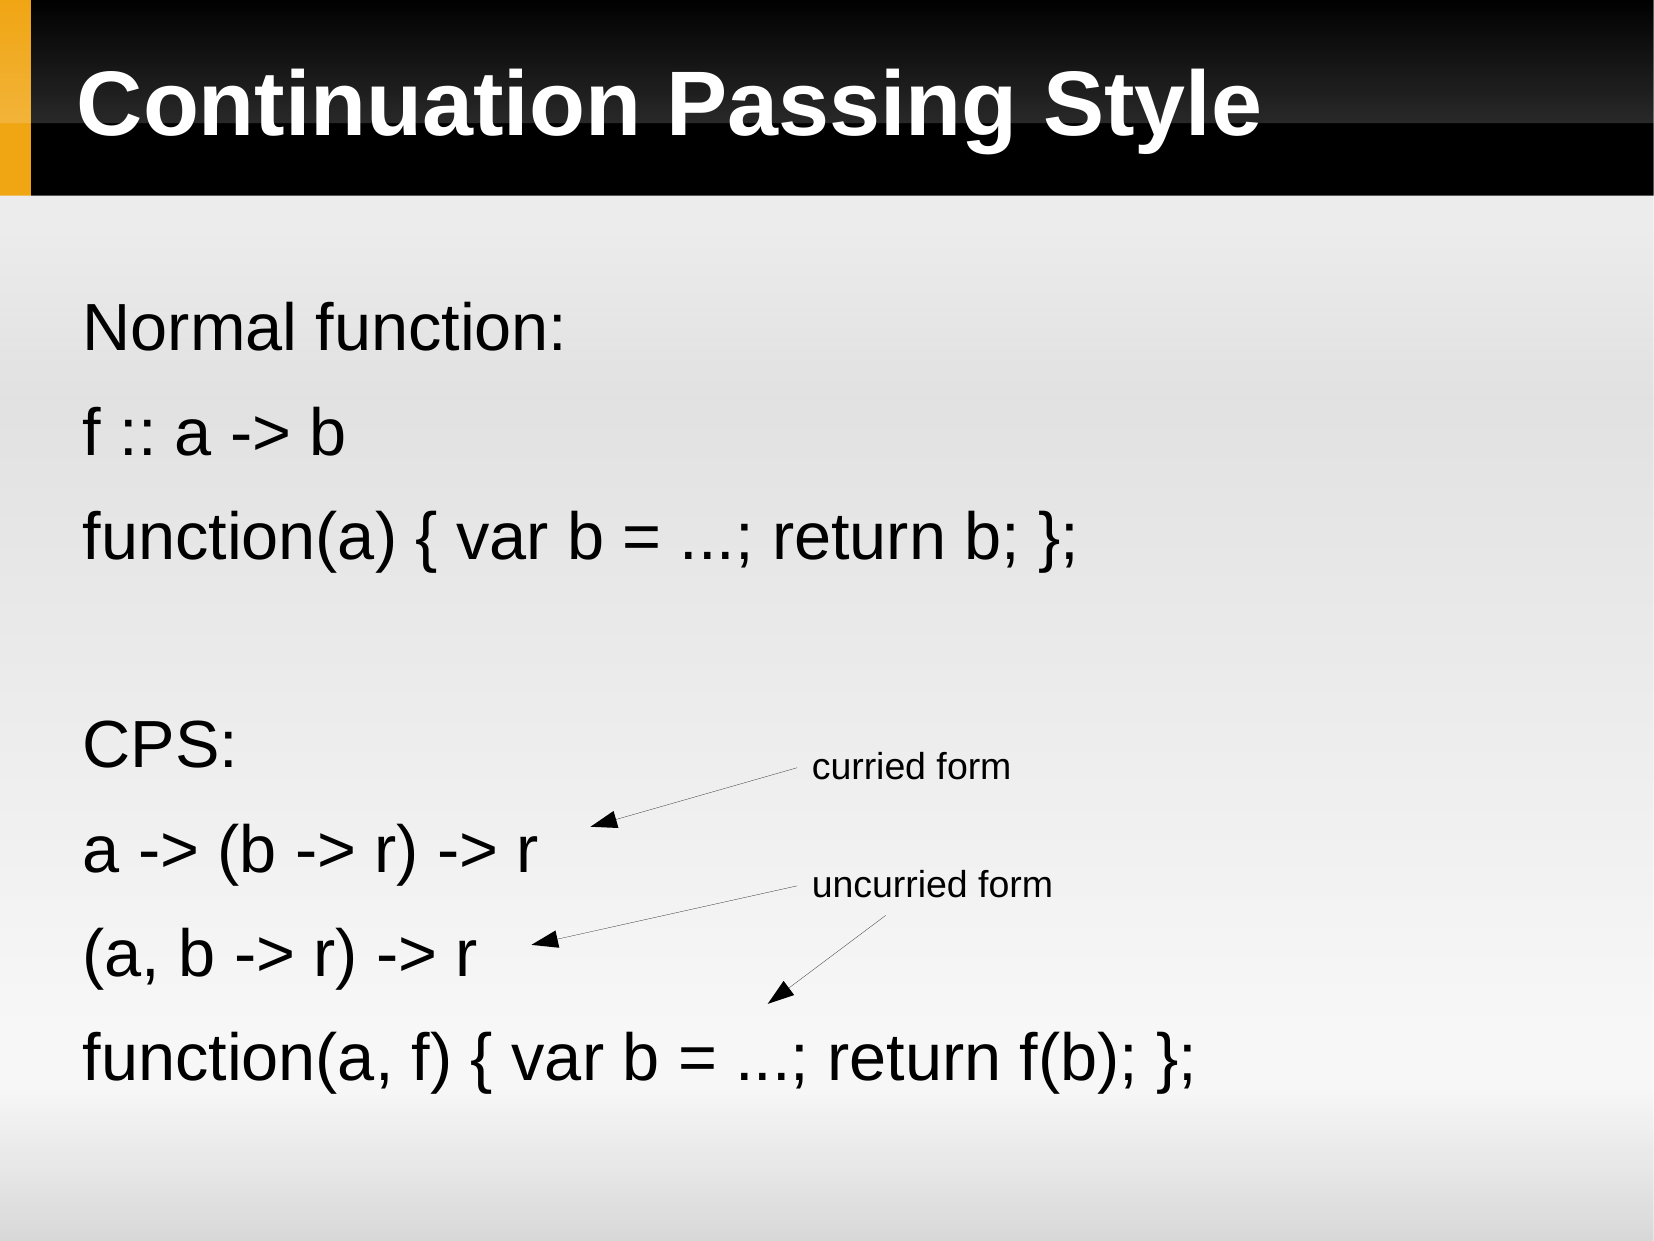

# Continuation Passing Style
Normal function:
f :: a -> b
function(a) { var b = ...; return b; };
CPS:
a -> (b -> r) -> r
(a, b -> r) -> r
function(a, f) { var b = ...; return f(b); };
curried form
uncurried form